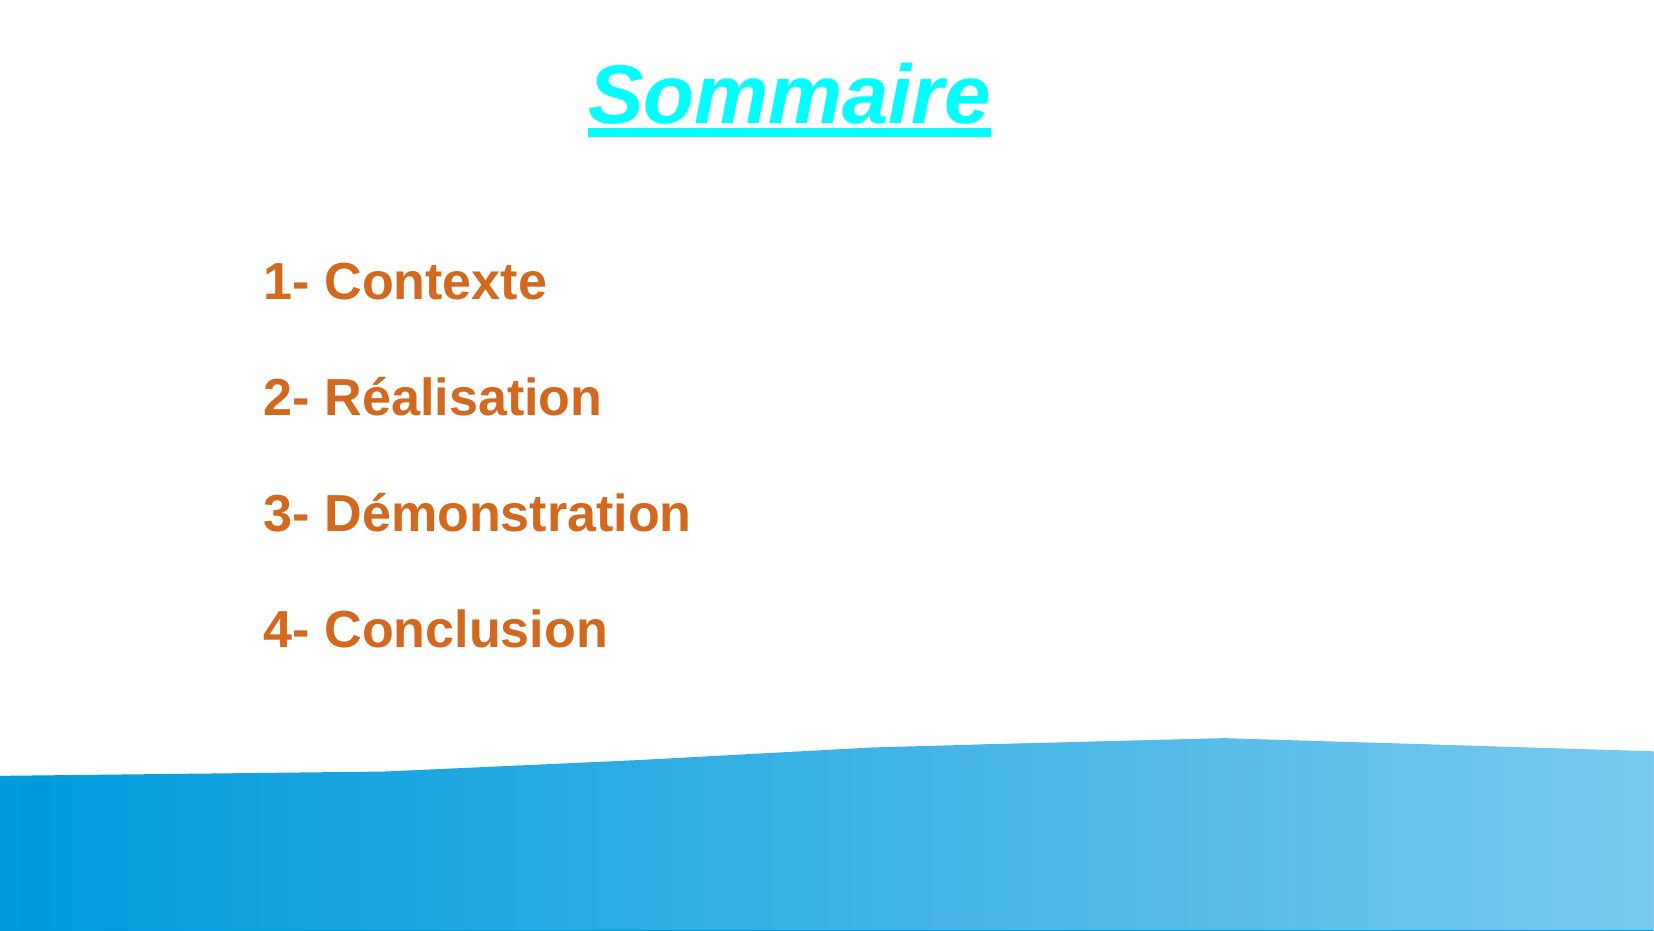

Sommaire
# 1- Contexte 2- Réalisation  3- Démonstration 4- Conclusion